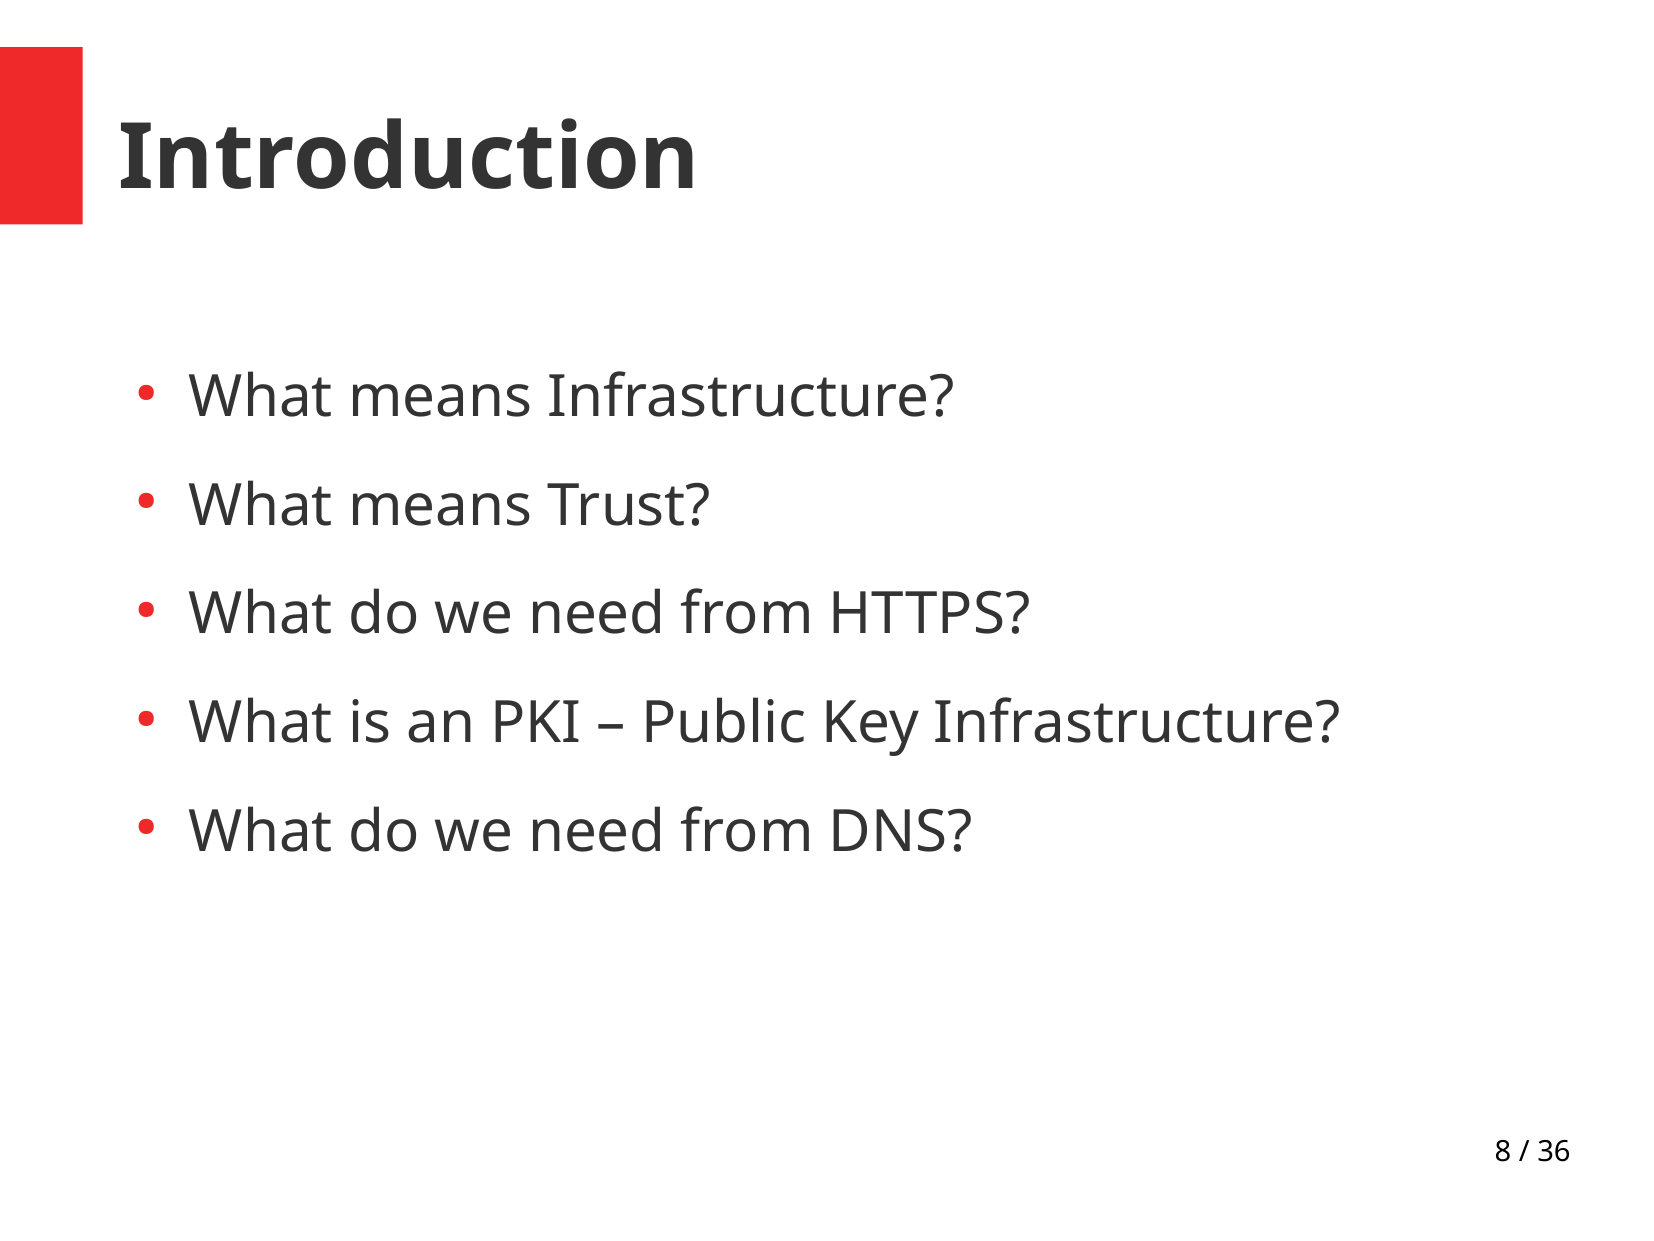

# Introduction
What means Infrastructure?
What means Trust?
What do we need from HTTPS?
What is an PKI – Public Key Infrastructure?
What do we need from DNS?
8